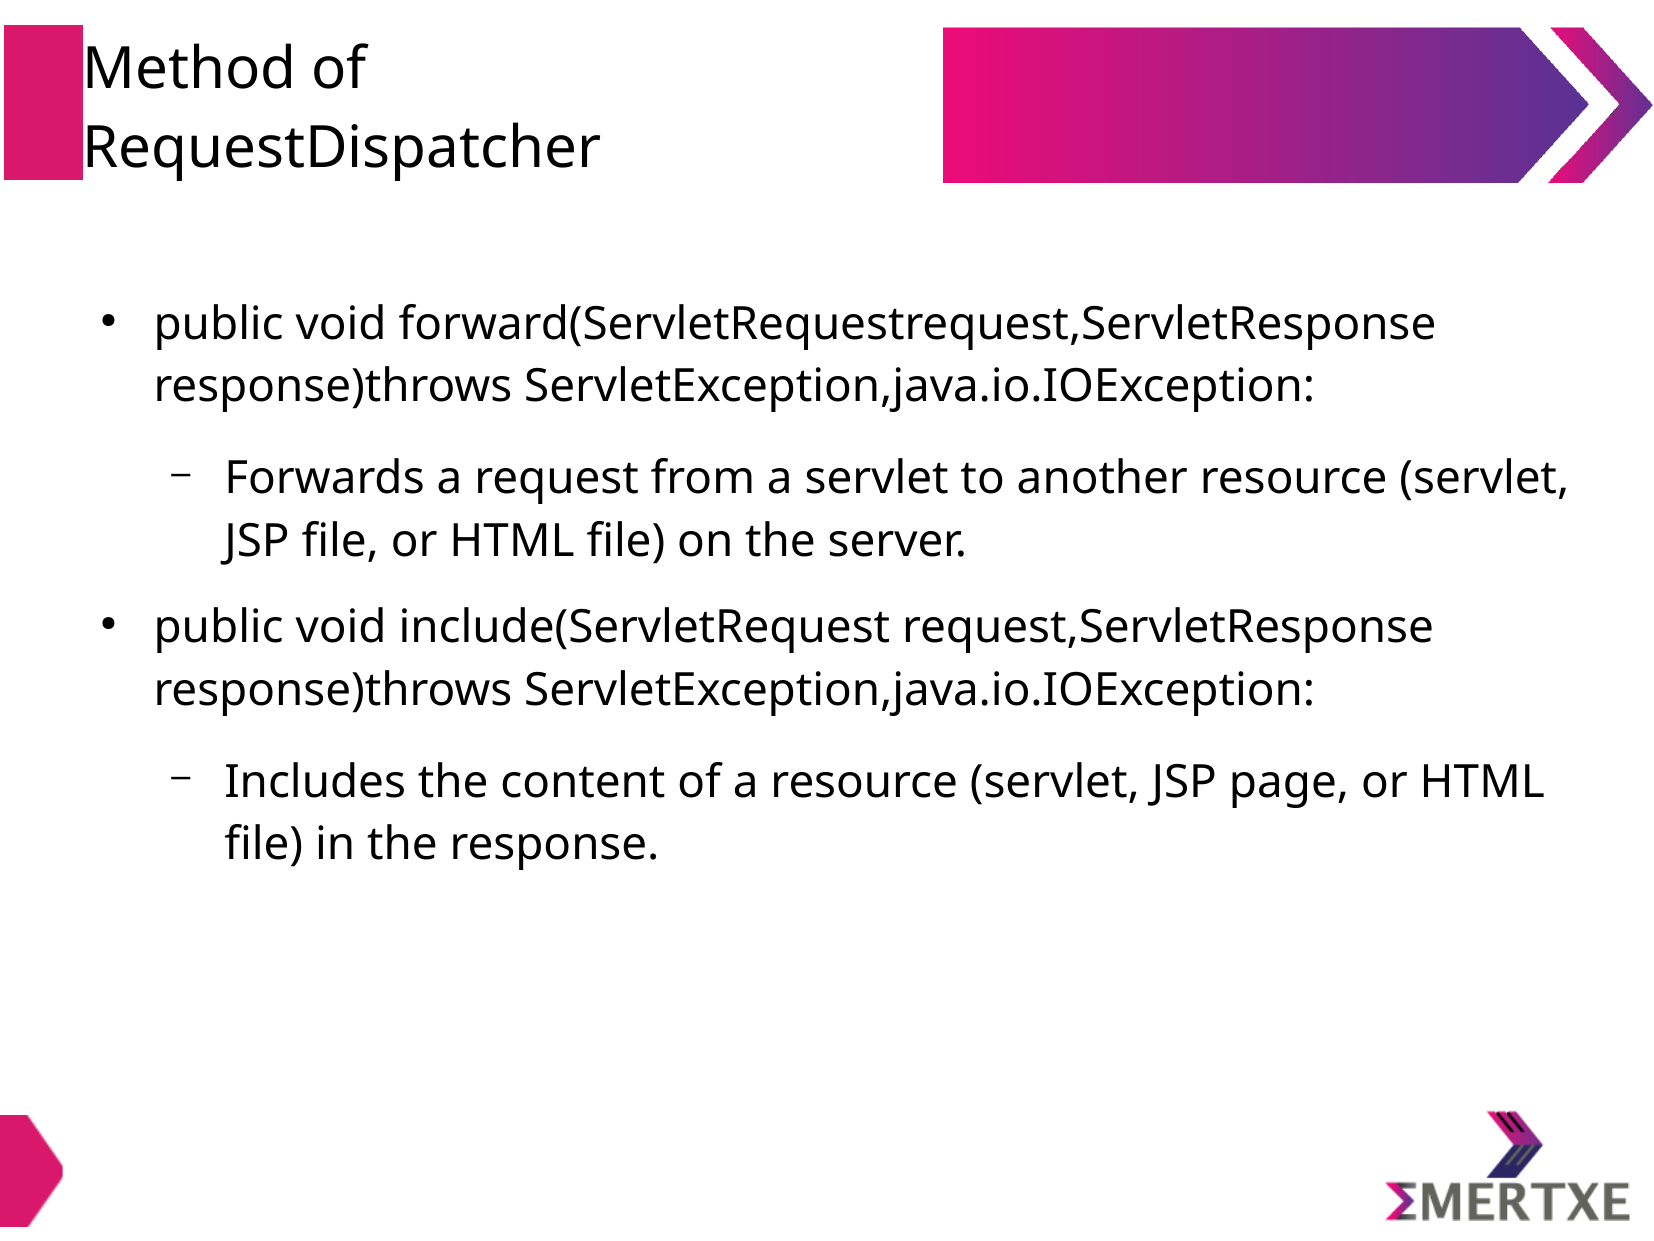

# Method of RequestDispatcher
public void forward(ServletRequestrequest,ServletResponse response)throws ServletException,java.io.IOException:
Forwards a request from a servlet to another resource (servlet, JSP file, or HTML file) on the server.
public void include(ServletRequest request,ServletResponse response)throws ServletException,java.io.IOException:
Includes the content of a resource (servlet, JSP page, or HTML file) in the response.